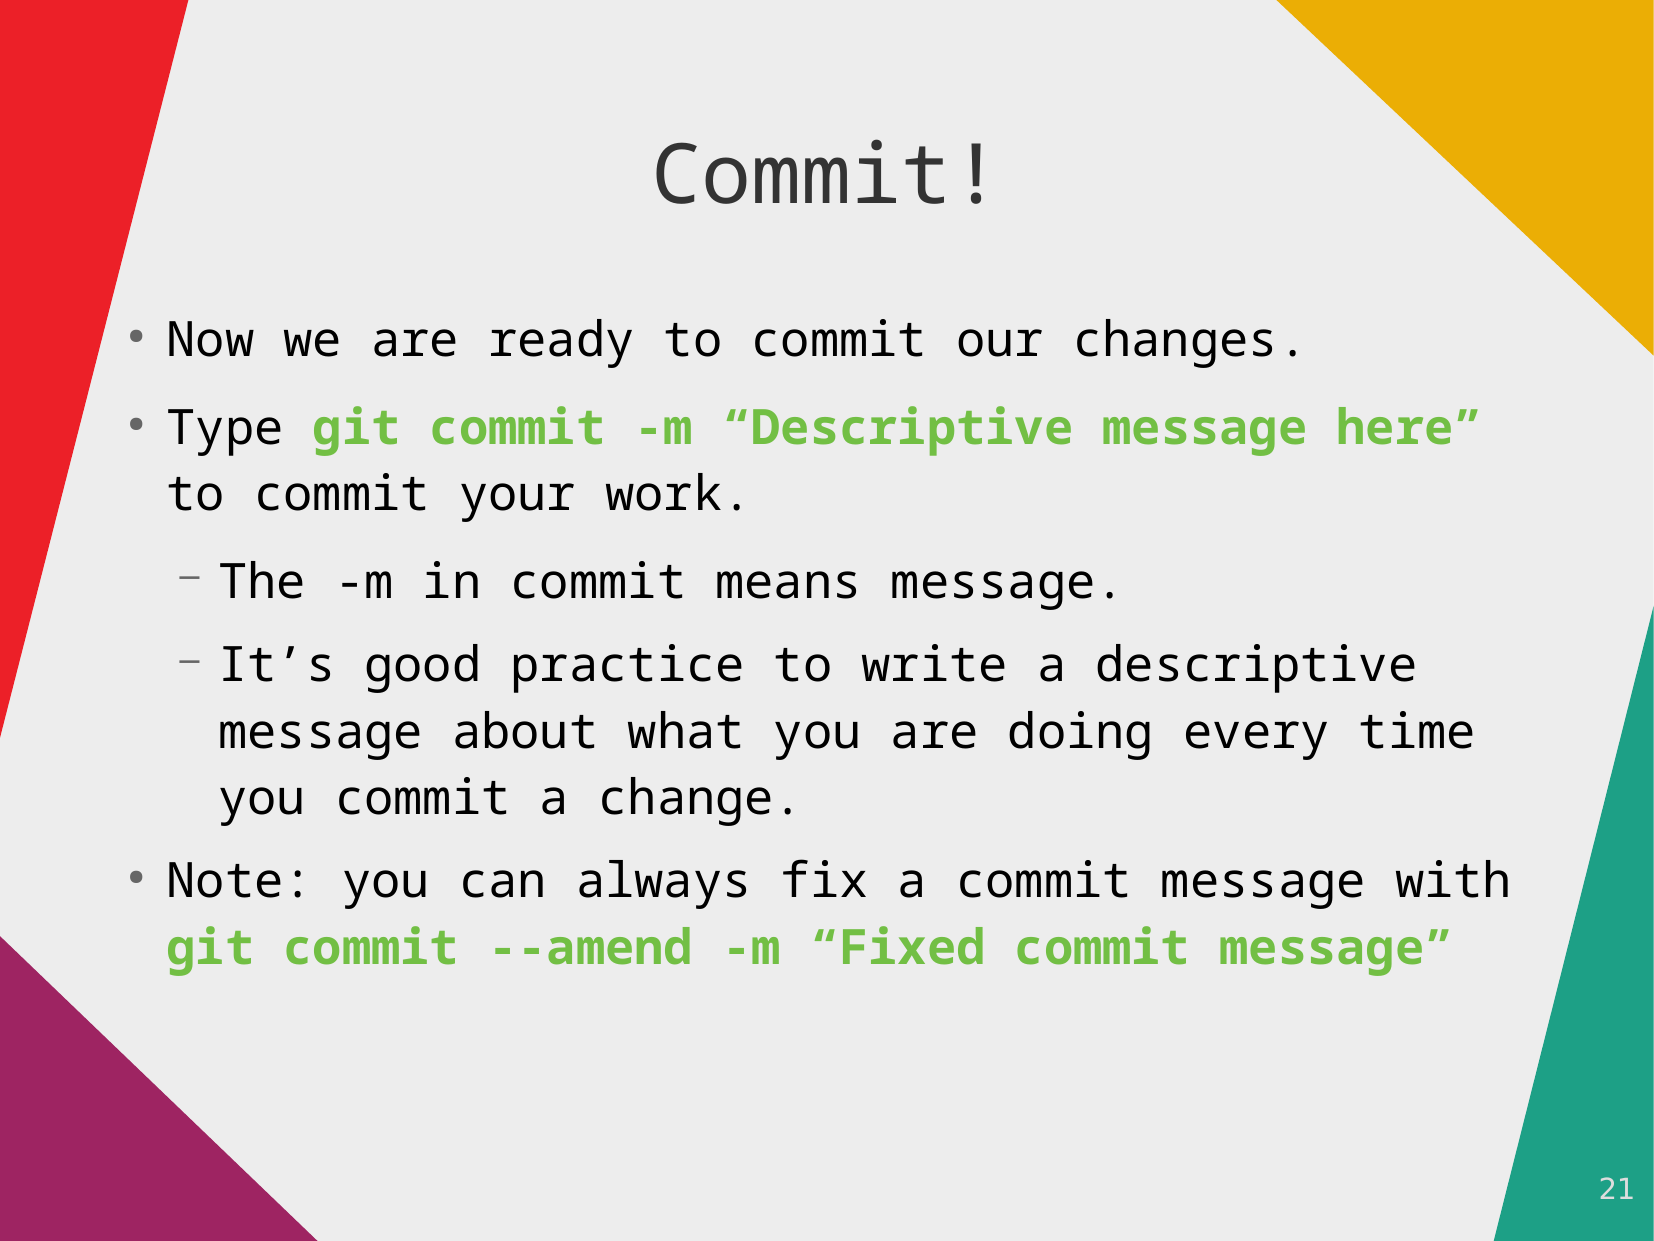

# Commit!
Now we are ready to commit our changes.
Type git commit -m “Descriptive message here” to commit your work.
The -m in commit means message.
It’s good practice to write a descriptive message about what you are doing every time you commit a change.
Note: you can always fix a commit message with git commit --amend -m “Fixed commit message”
21